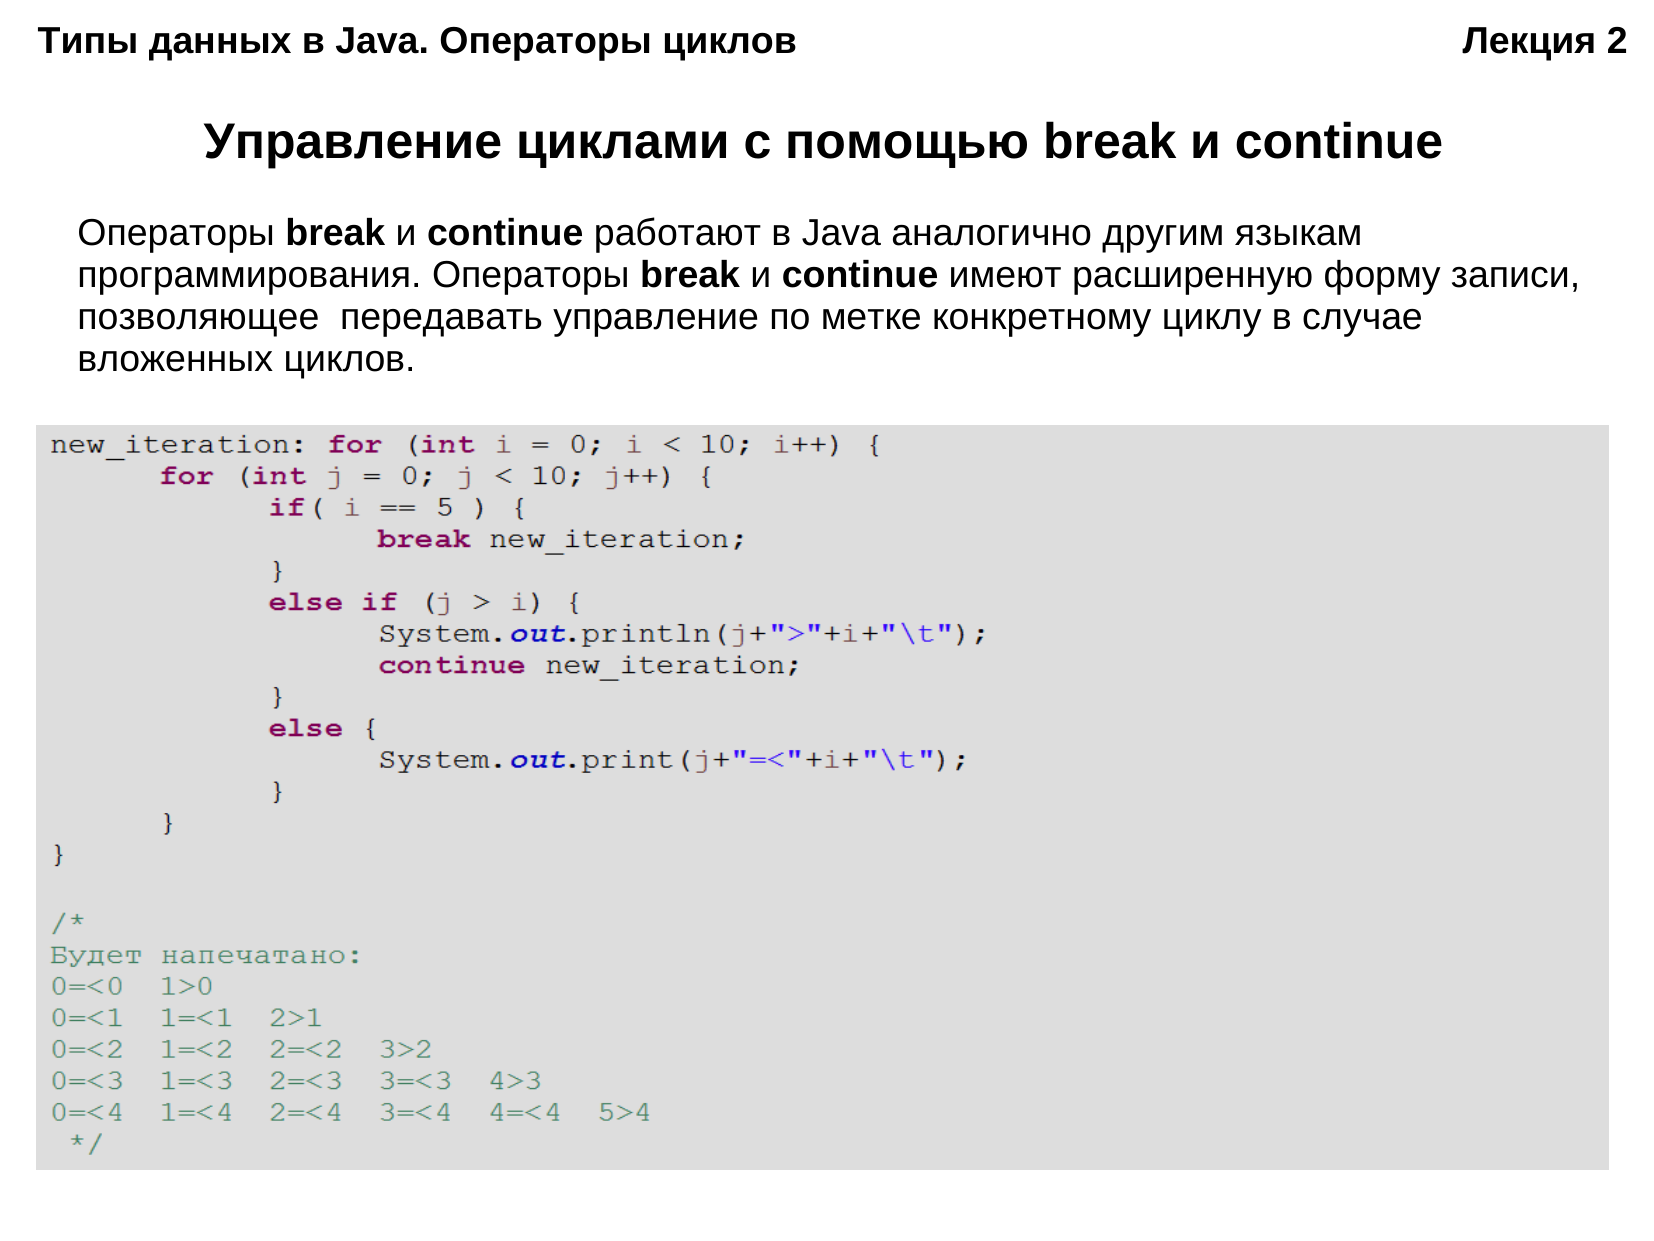

Типы данных в Java. Операторы циклов						Лекция 2
Управление циклами с помощью break и continue
Операторы break и continue работают в Java аналогично другим языкам программирования. Операторы break и continue имеют расширенную форму записи, позволяющее передавать управление по метке конкретному циклу в случае вложенных циклов.